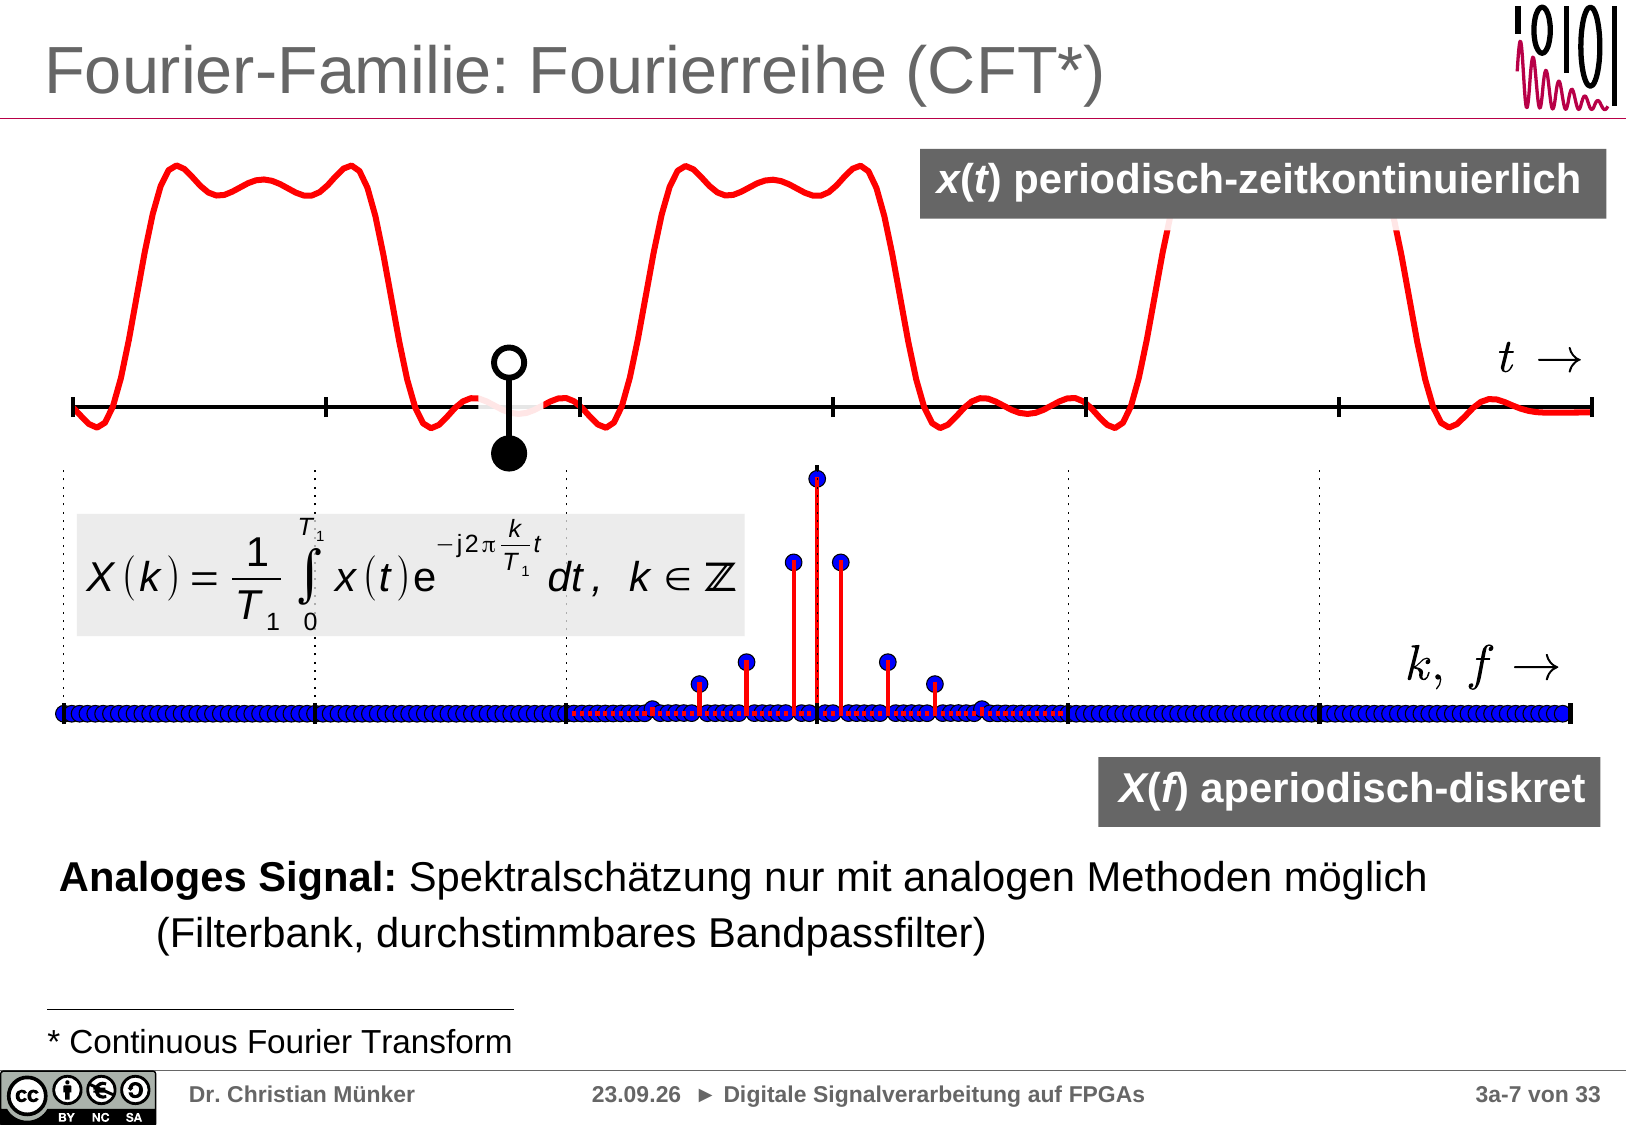

# Fourier-Familie: Fourierreihe (CFT*)
x(t) periodisch-zeitkontinuierlich
X(f) aperiodisch-diskret
Analoges Signal: Spektralschätzung nur mit analogen Methoden möglich 	(Filterbank, durchstimmbares Bandpassfilter)
* Continuous Fourier Transform